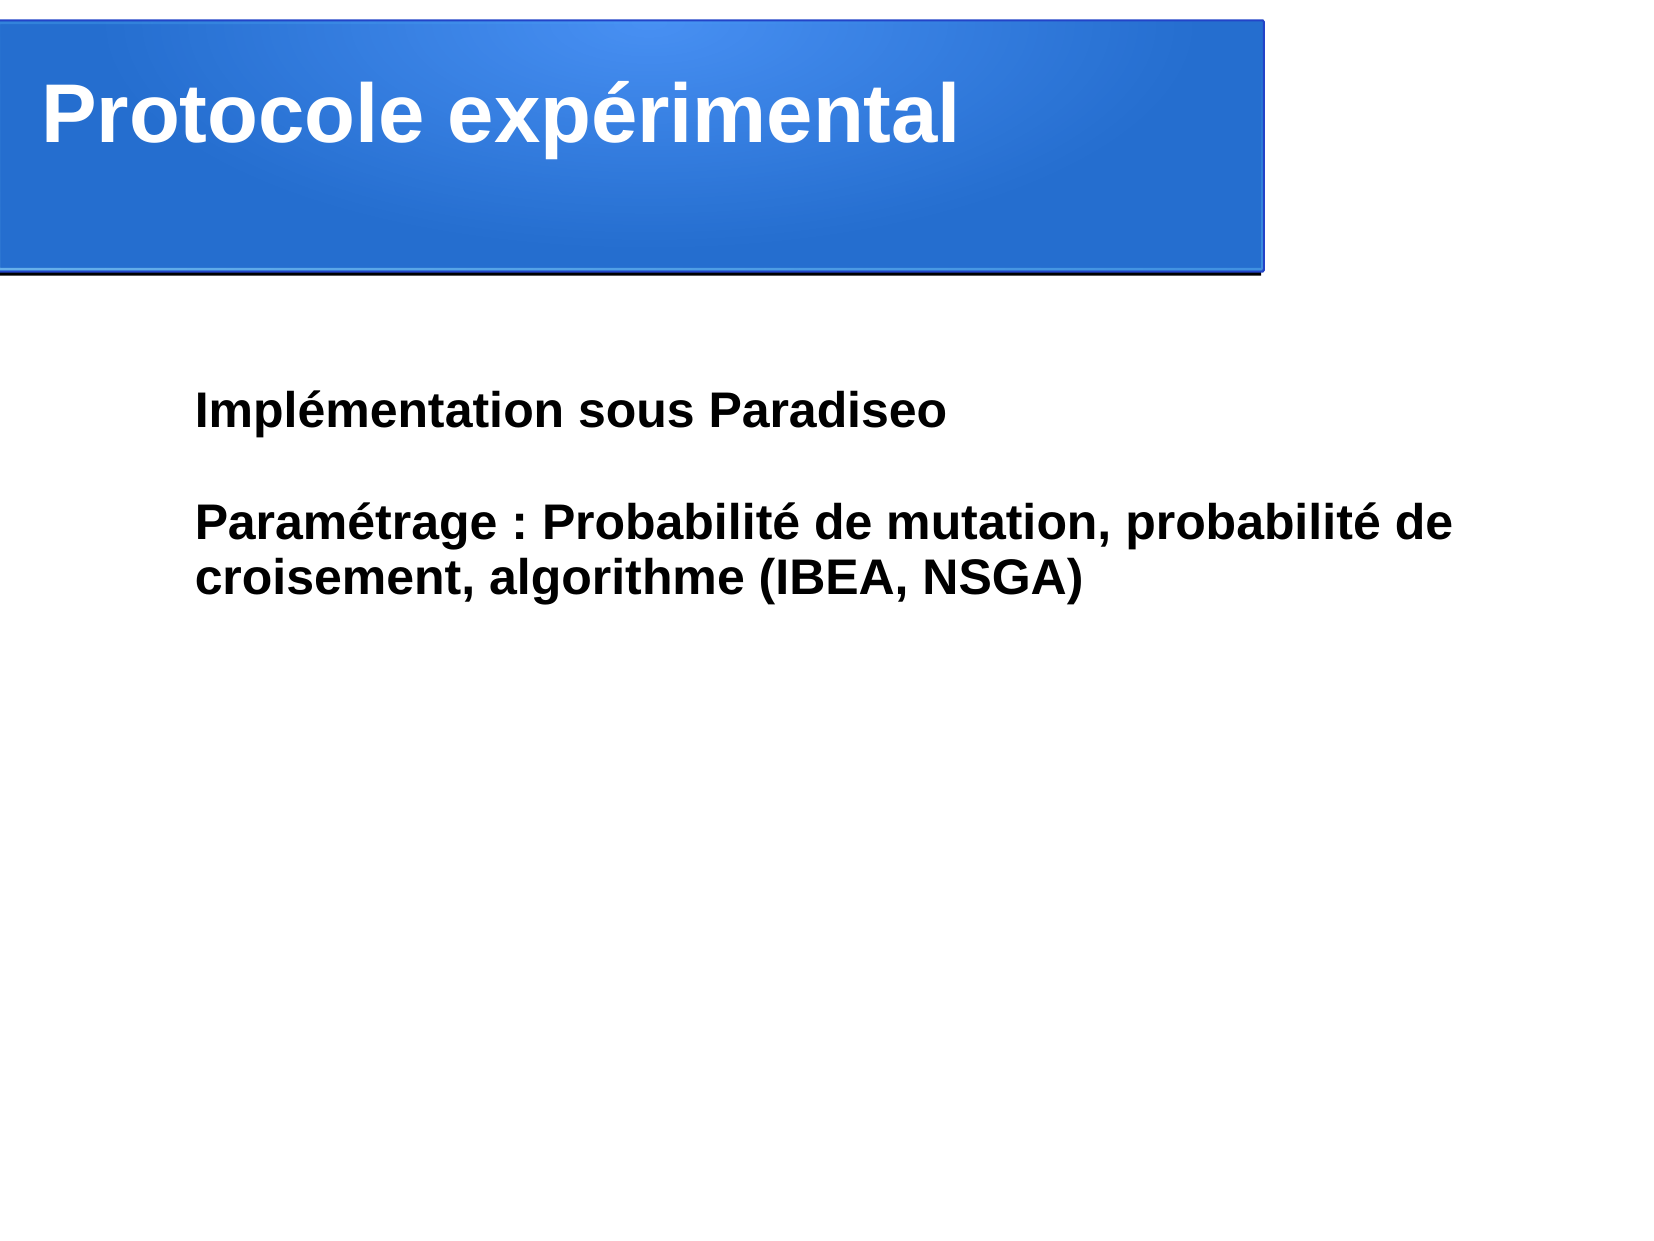

Protocole expérimental
Implémentation sous Paradiseo
Paramétrage : Probabilité de mutation, probabilité de croisement, algorithme (IBEA, NSGA)